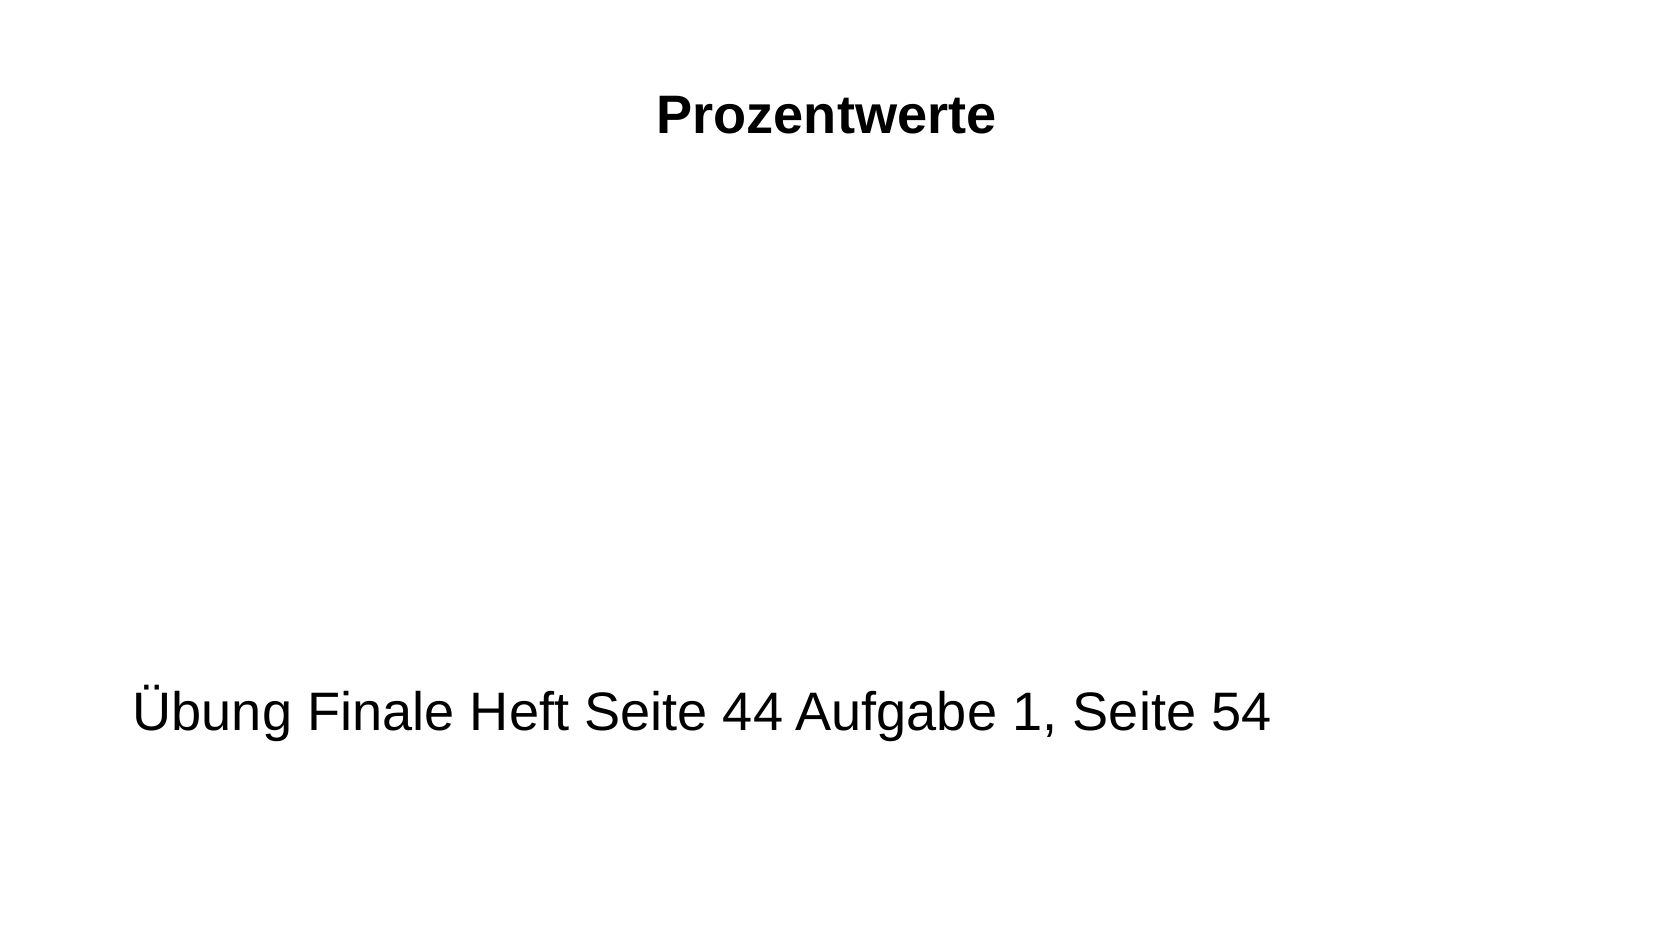

# Prozentwerte
Übung Finale Heft Seite 44 Aufgabe 1, Seite 54